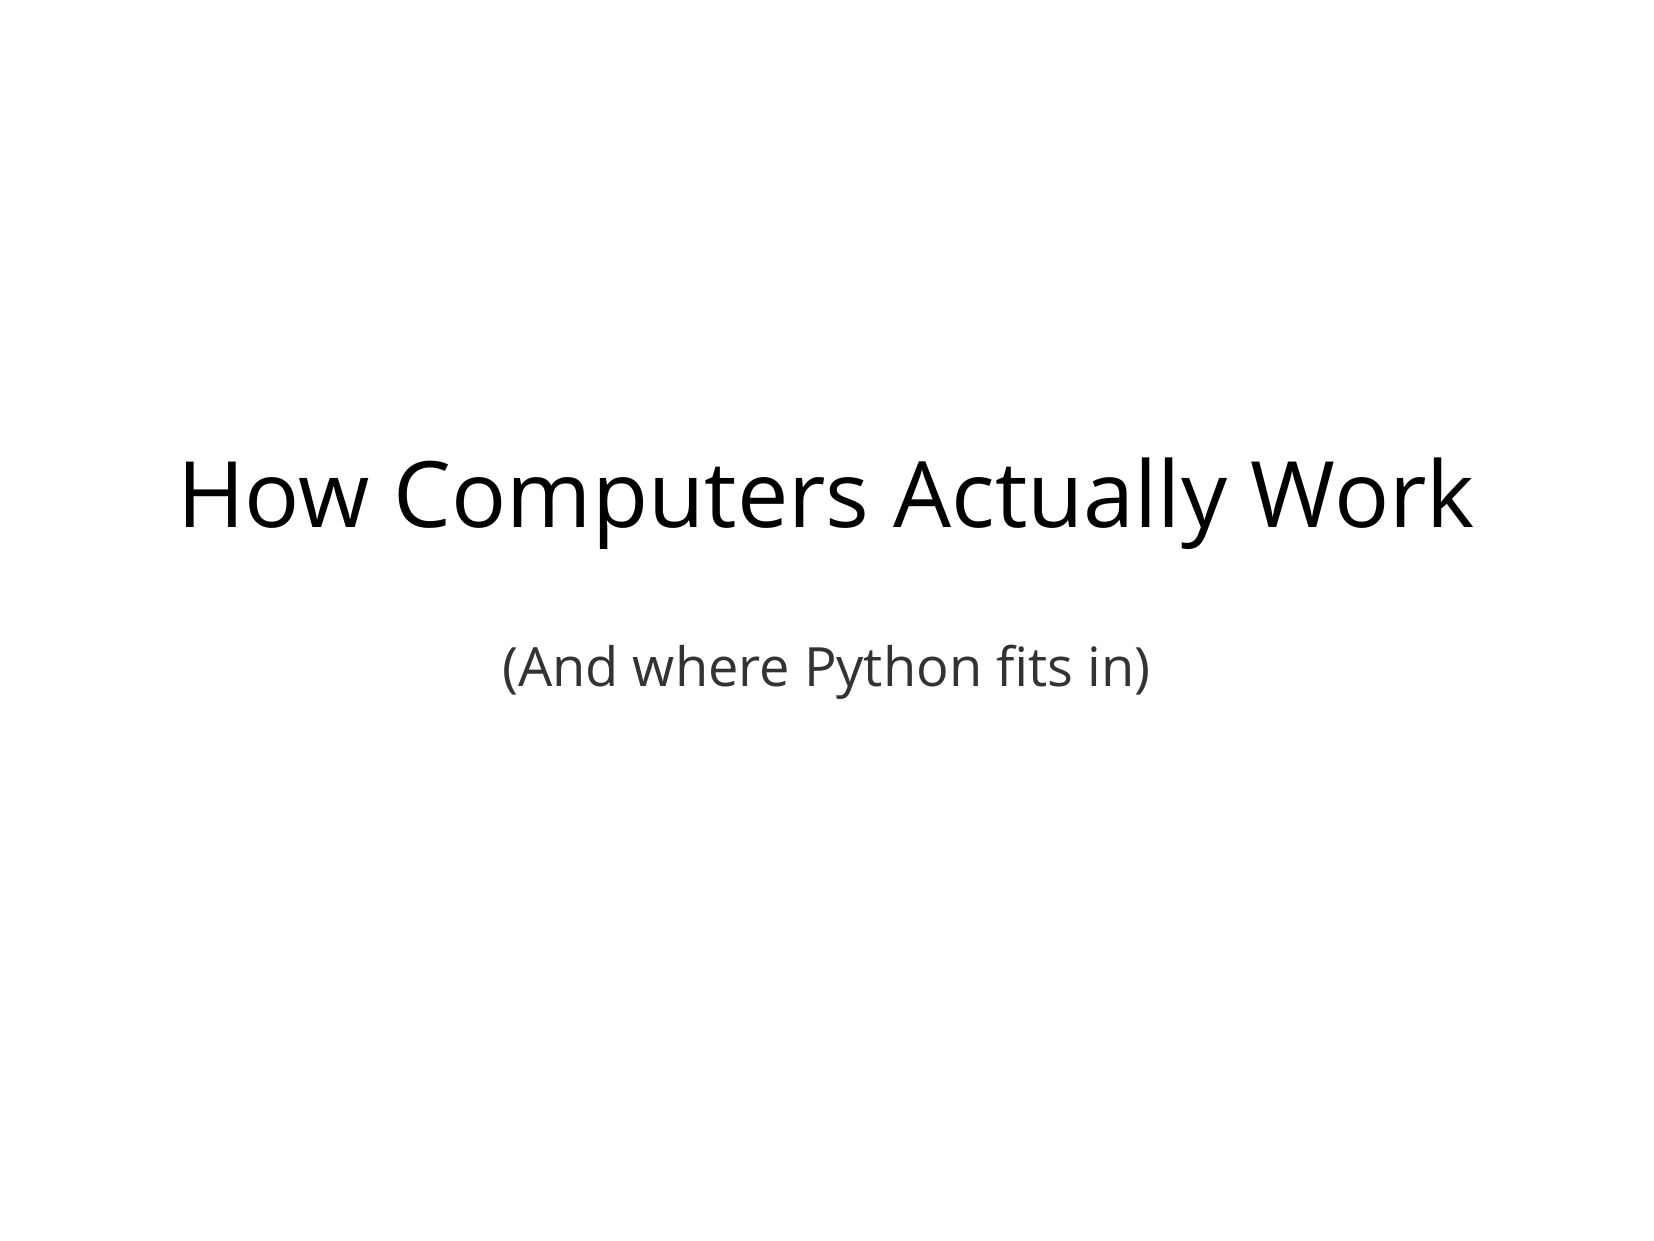

# How Computers Actually Work (And where Python fits in)